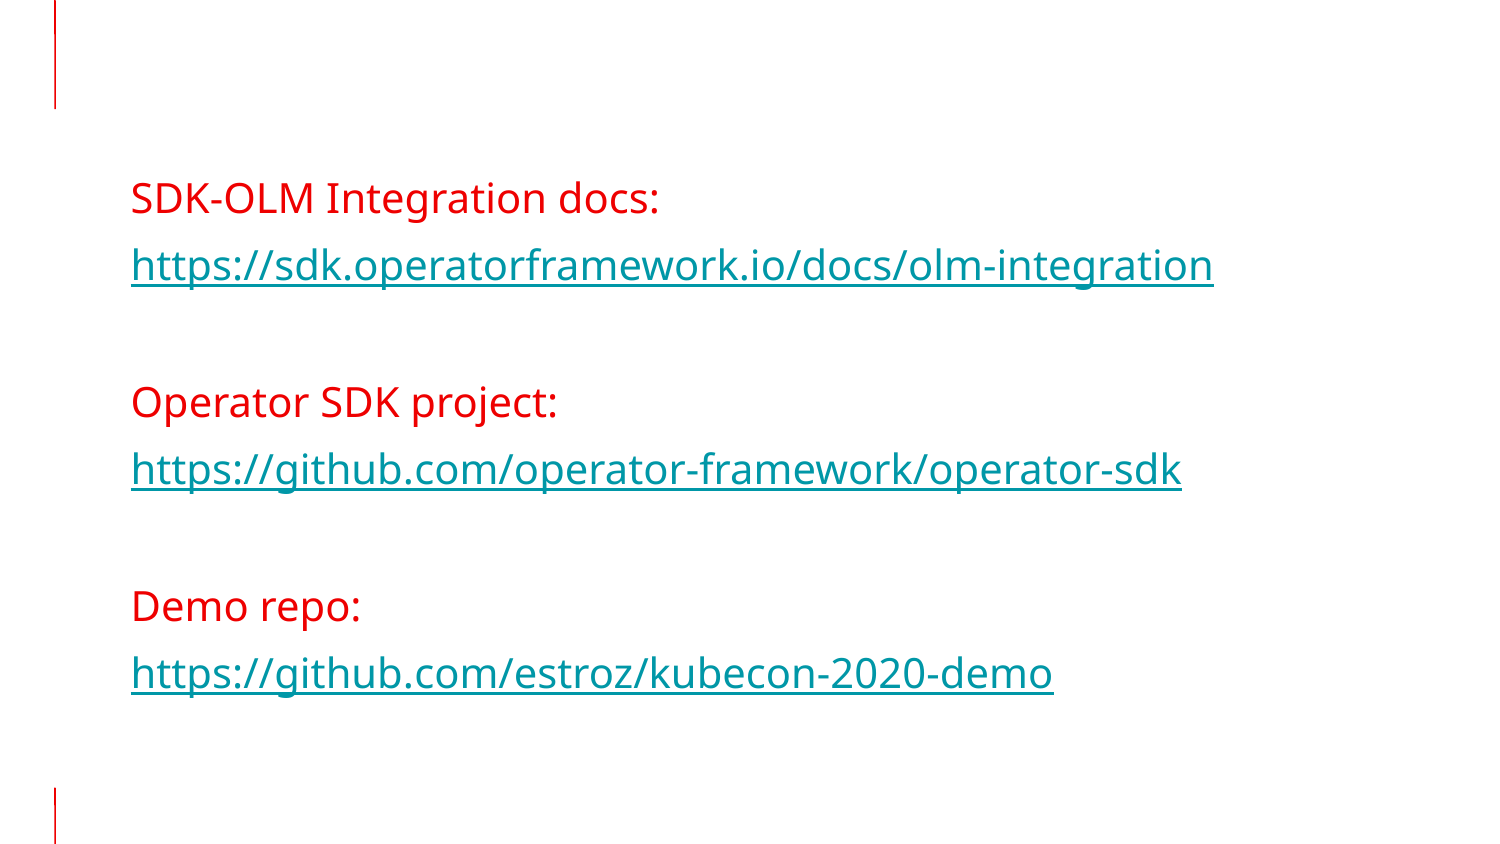

# SDK-OLM Integration docs: https://sdk.operatorframework.io/docs/olm-integration Operator SDK project: https://github.com/operator-framework/operator-sdk Demo repo: https://github.com/estroz/kubecon-2020-demo